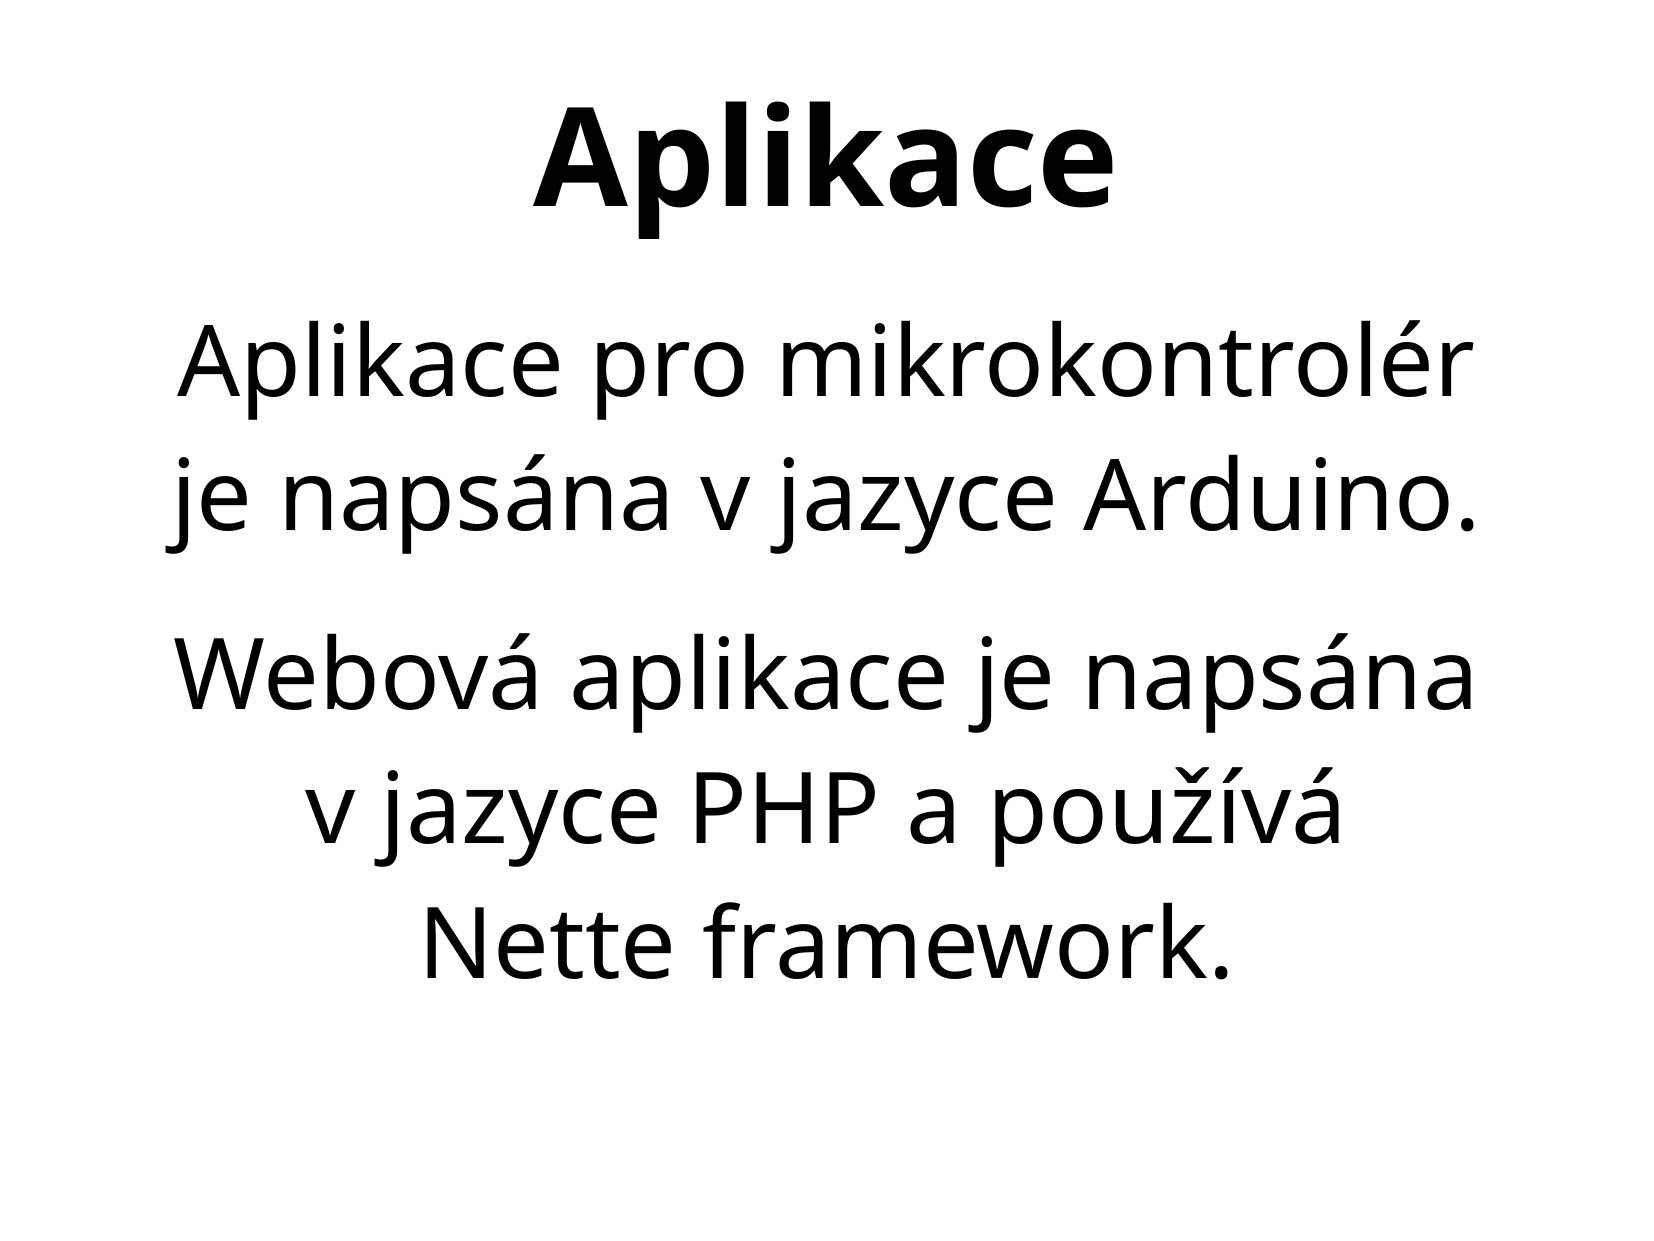

# Aplikace
Aplikace pro mikrokontrolér je napsána v jazyce Arduino.
Webová aplikace je napsána v jazyce PHP a používá Nette framework.